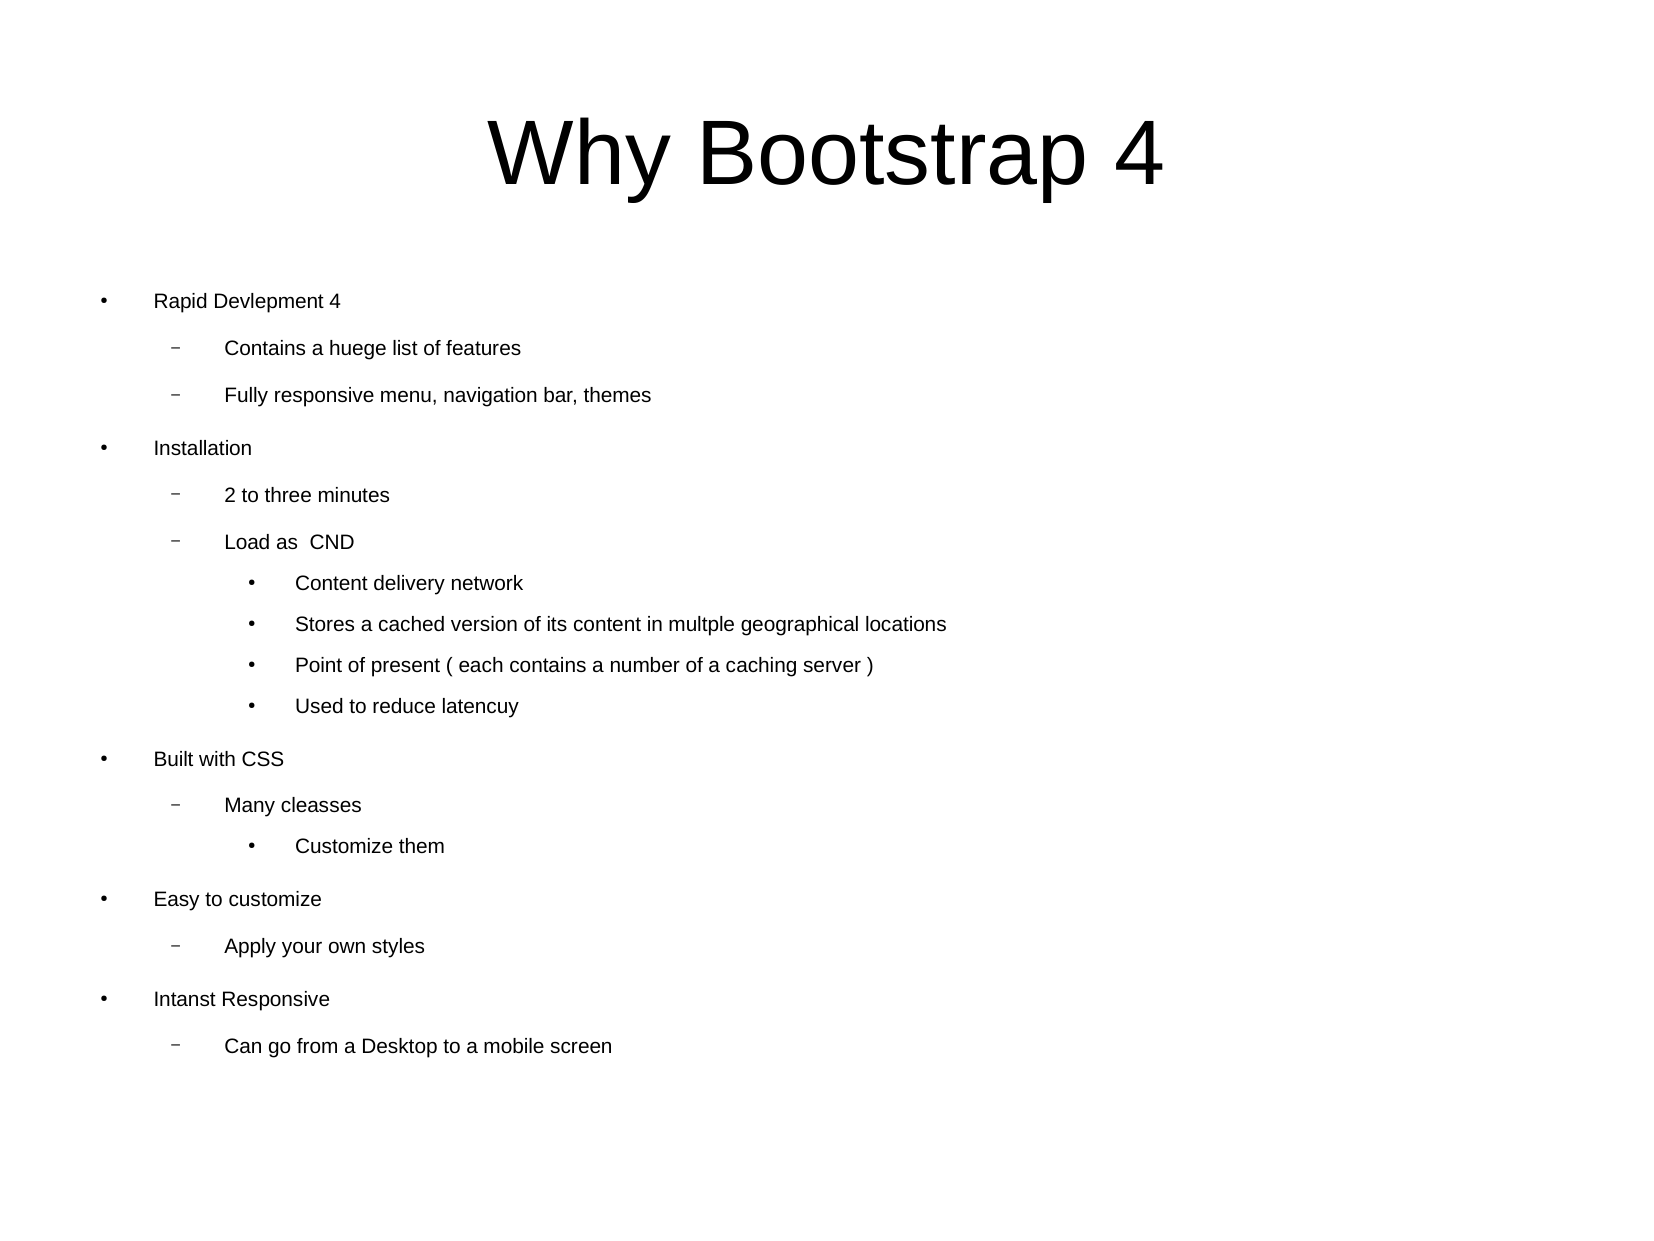

# Why Bootstrap 4
Rapid Devlepment 4
Contains a huege list of features
Fully responsive menu, navigation bar, themes
Installation
2 to three minutes
Load as CND
Content delivery network
Stores a cached version of its content in multple geographical locations
Point of present ( each contains a number of a caching server )
Used to reduce latencuy
Built with CSS
Many cleasses
Customize them
Easy to customize
Apply your own styles
Intanst Responsive
Can go from a Desktop to a mobile screen